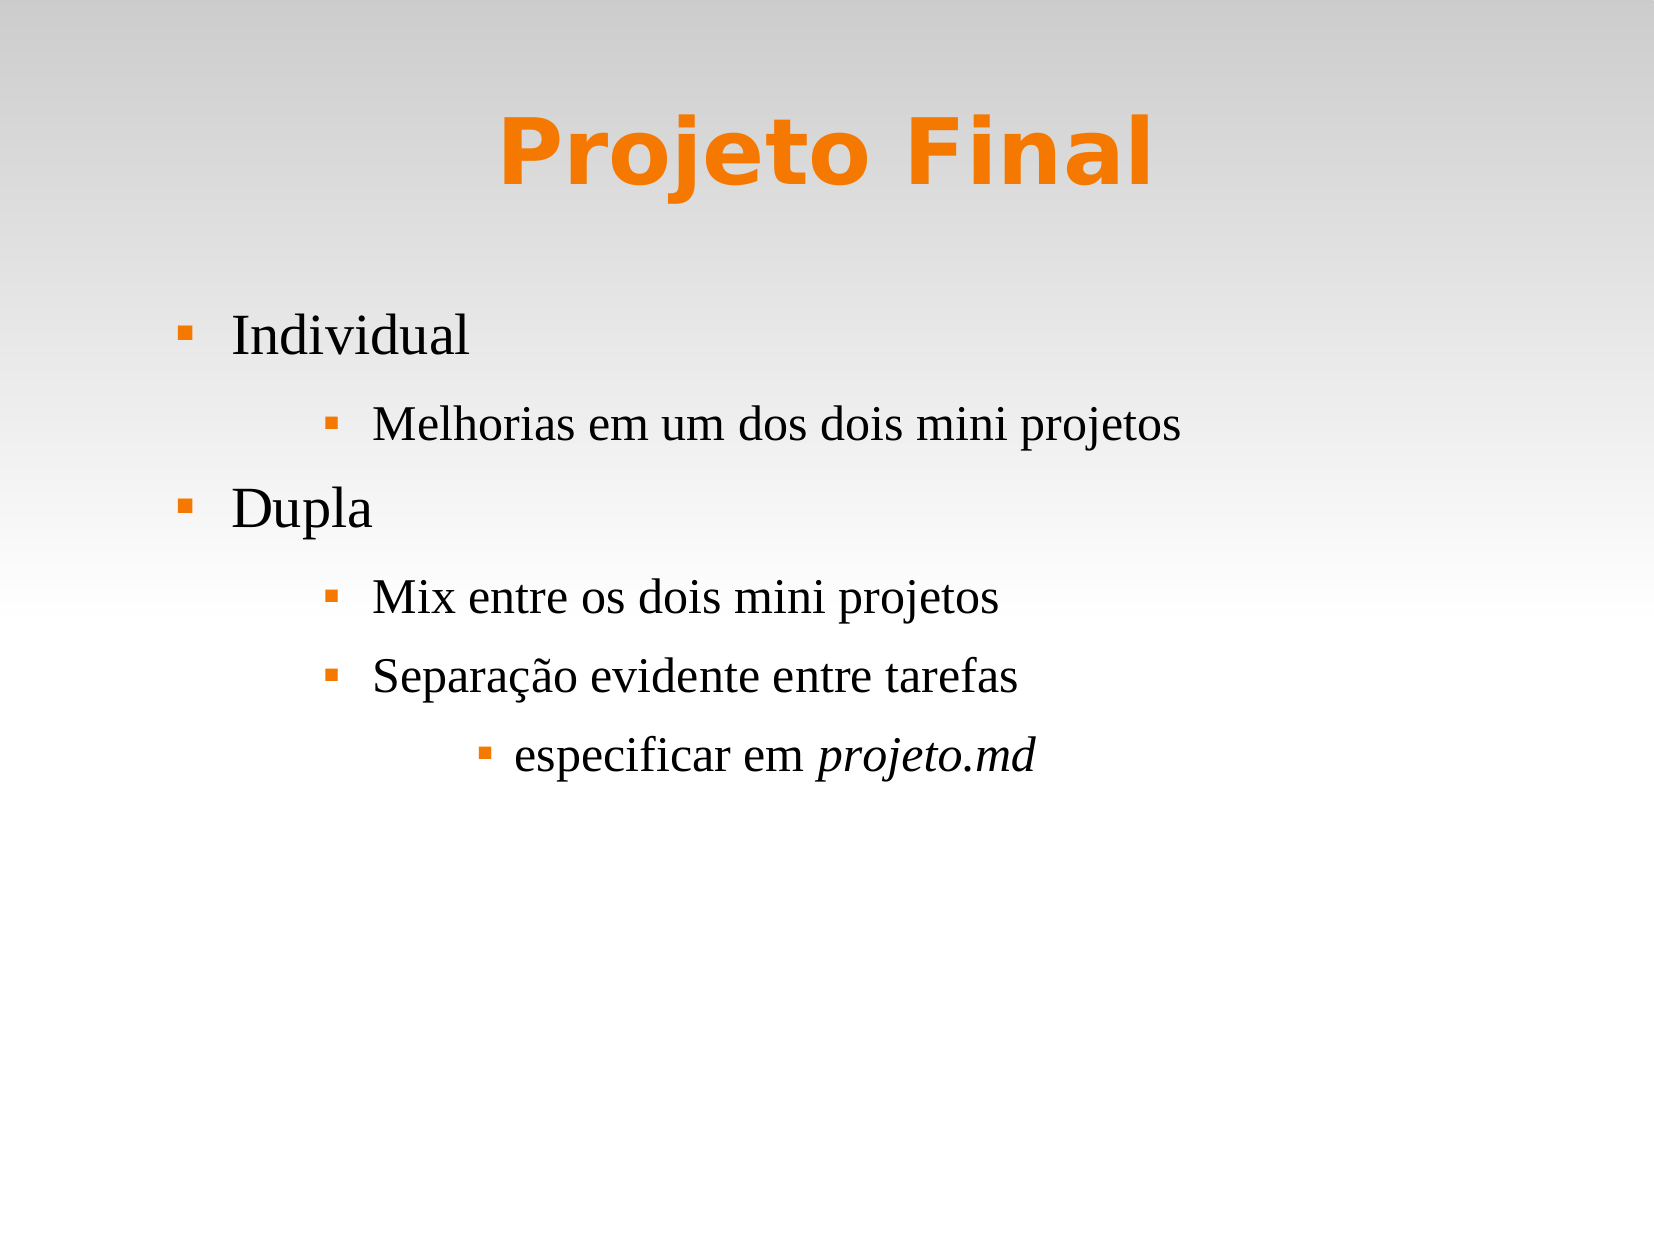

# Projeto Final
Individual
Melhorias em um dos dois mini projetos
Dupla
Mix entre os dois mini projetos
Separação evidente entre tarefas
especificar em projeto.md